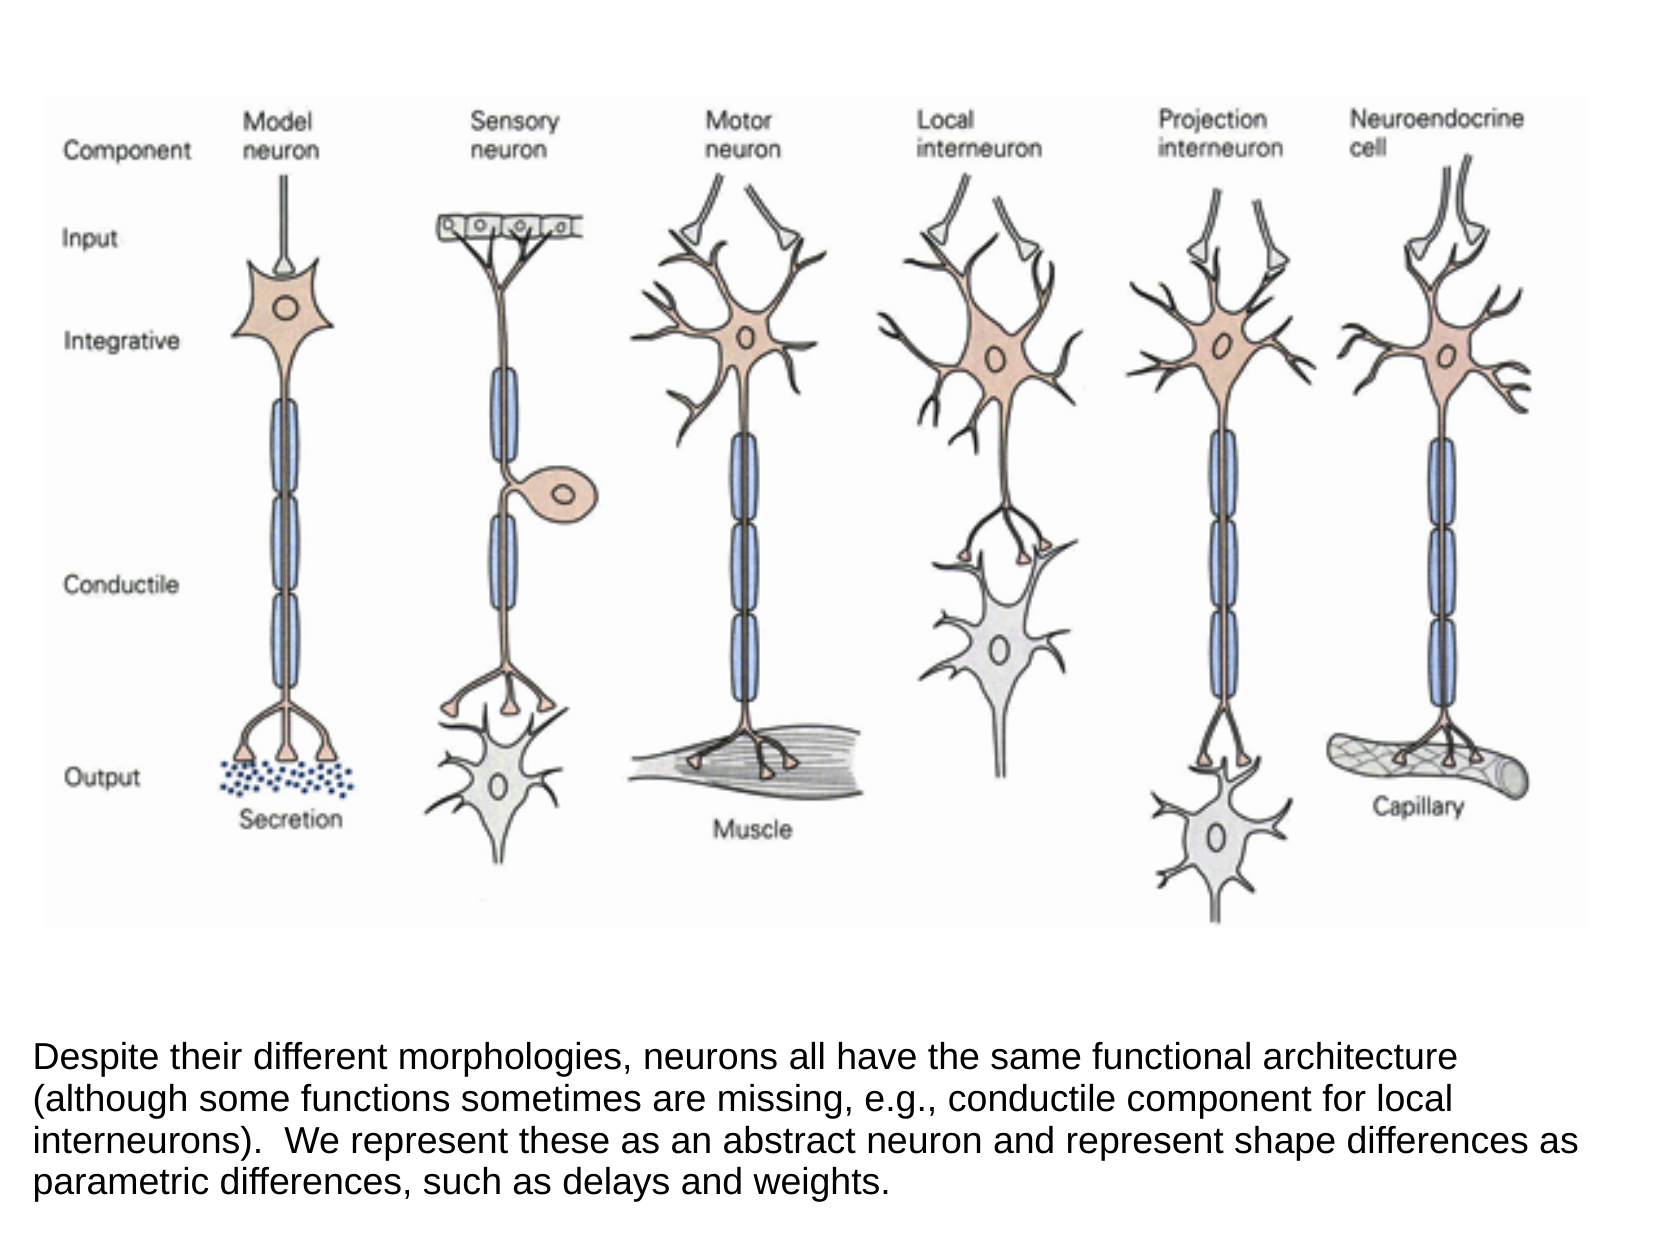

Despite their different morphologies, neurons all have the same functional architecture (although some functions sometimes are missing, e.g., conductile component for local interneurons). We represent these as an abstract neuron and represent shape differences as parametric differences, such as delays and weights.